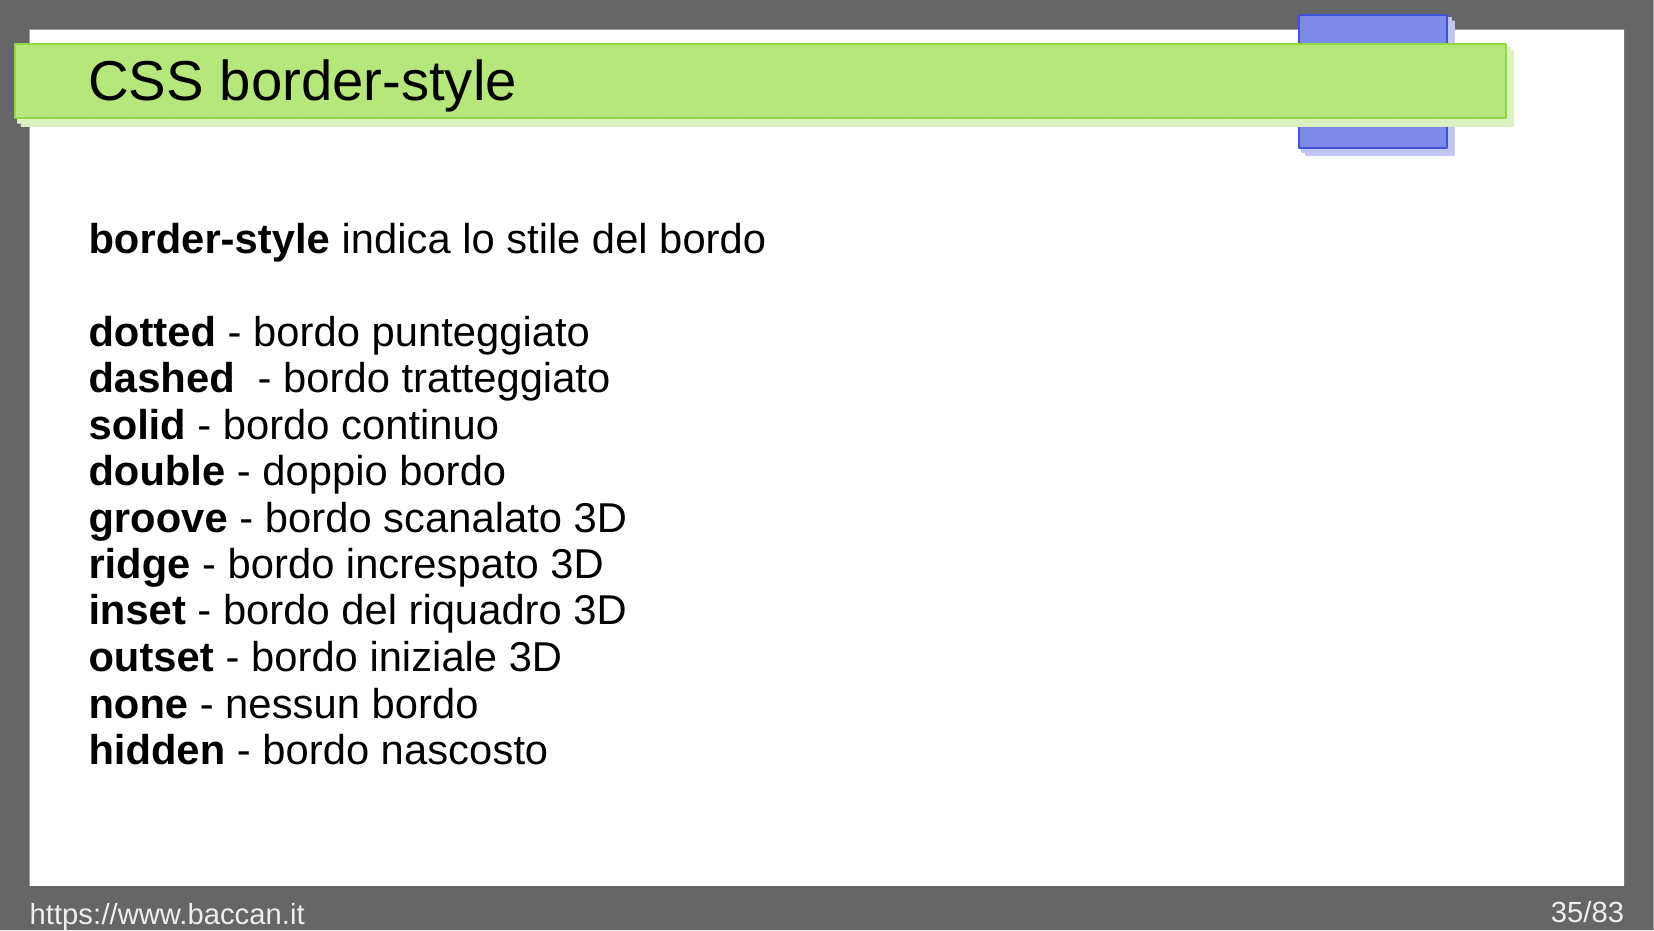

# CSS border-style
border-style indica lo stile del bordo
dotted - bordo punteggiato
dashed - bordo tratteggiato
solid - bordo continuo
double - doppio bordo
groove - bordo scanalato 3D
ridge - bordo increspato 3D
inset - bordo del riquadro 3D
outset - bordo iniziale 3D
none - nessun bordo
hidden - bordo nascosto
35
https://www.baccan.it